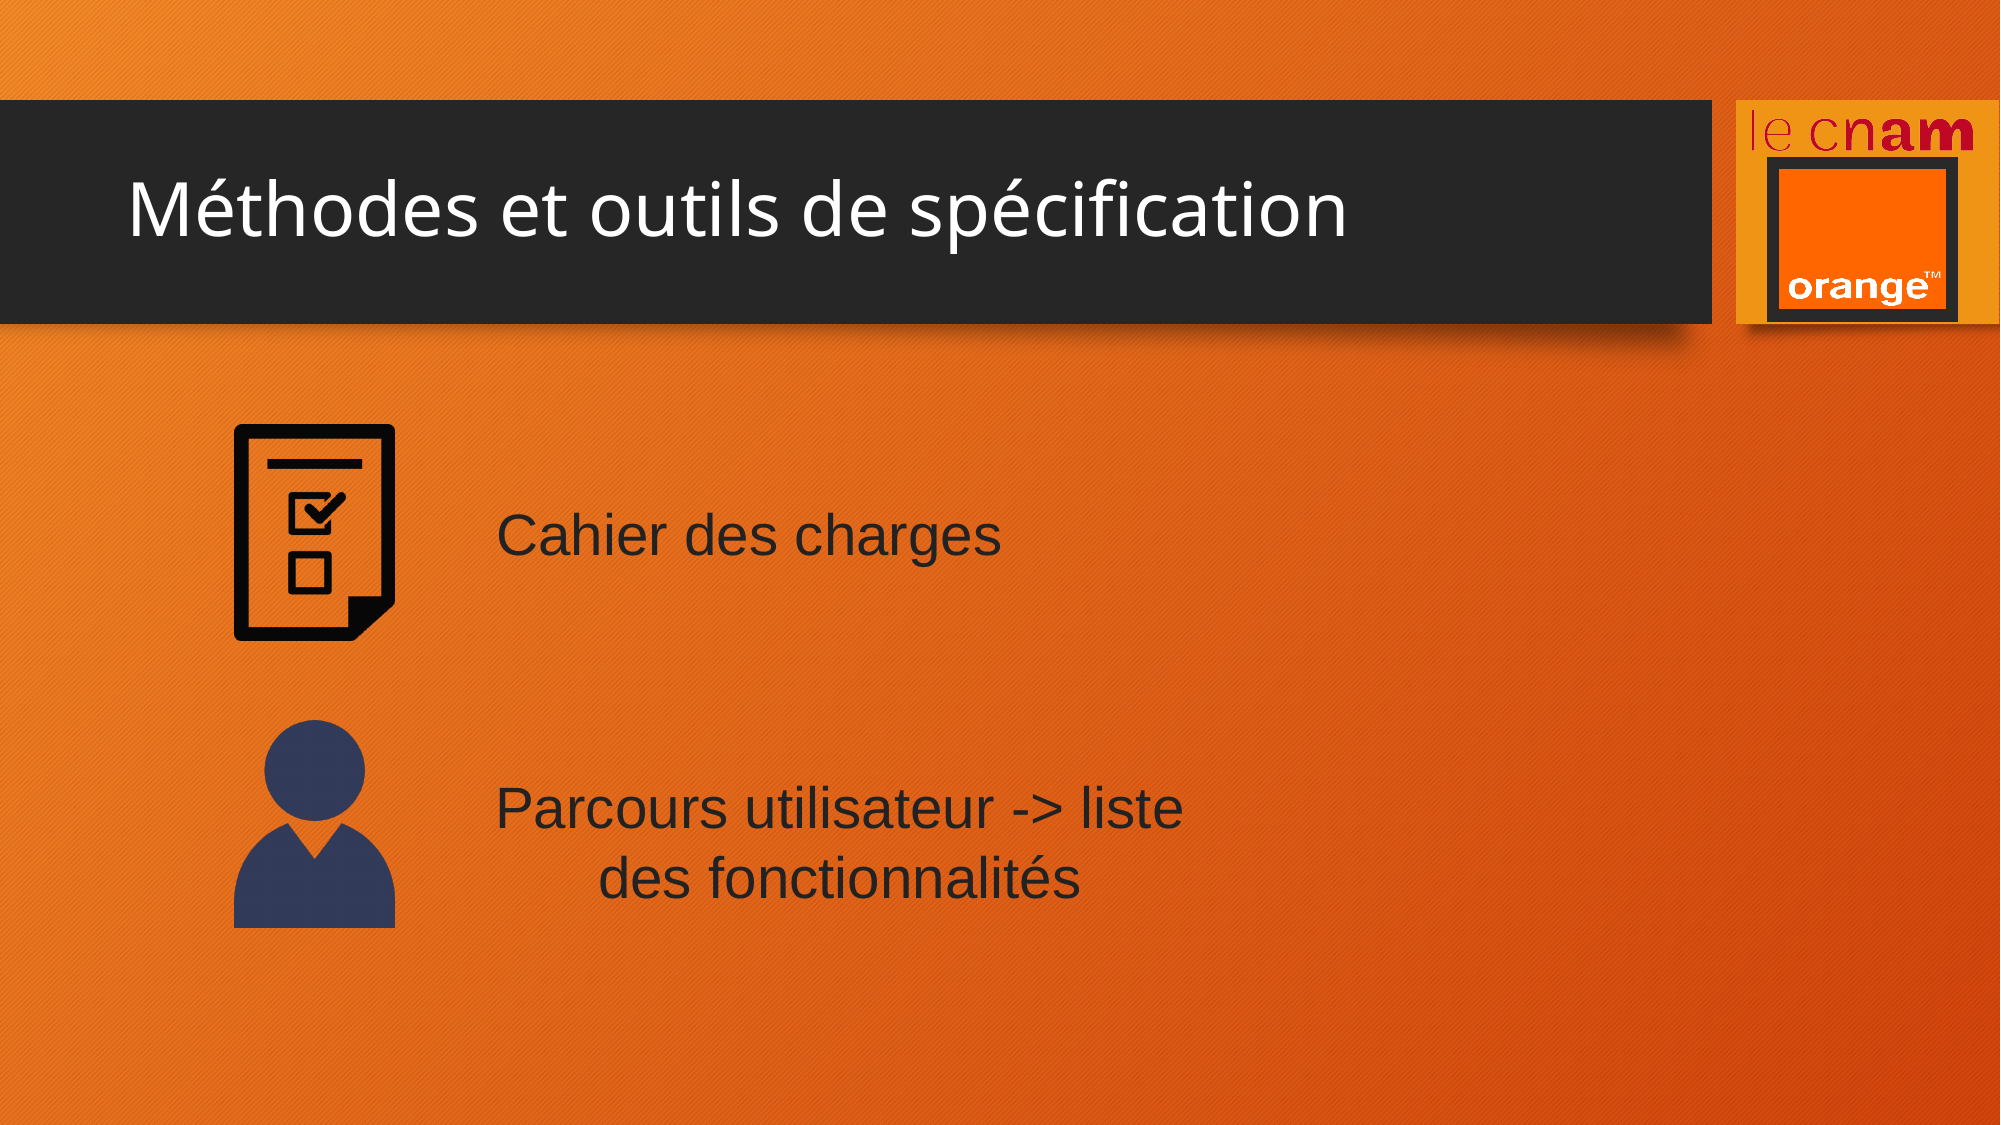

# Méthodes et outils de spécification
Cahier des charges
Parcours utilisateur -> liste des fonctionnalités